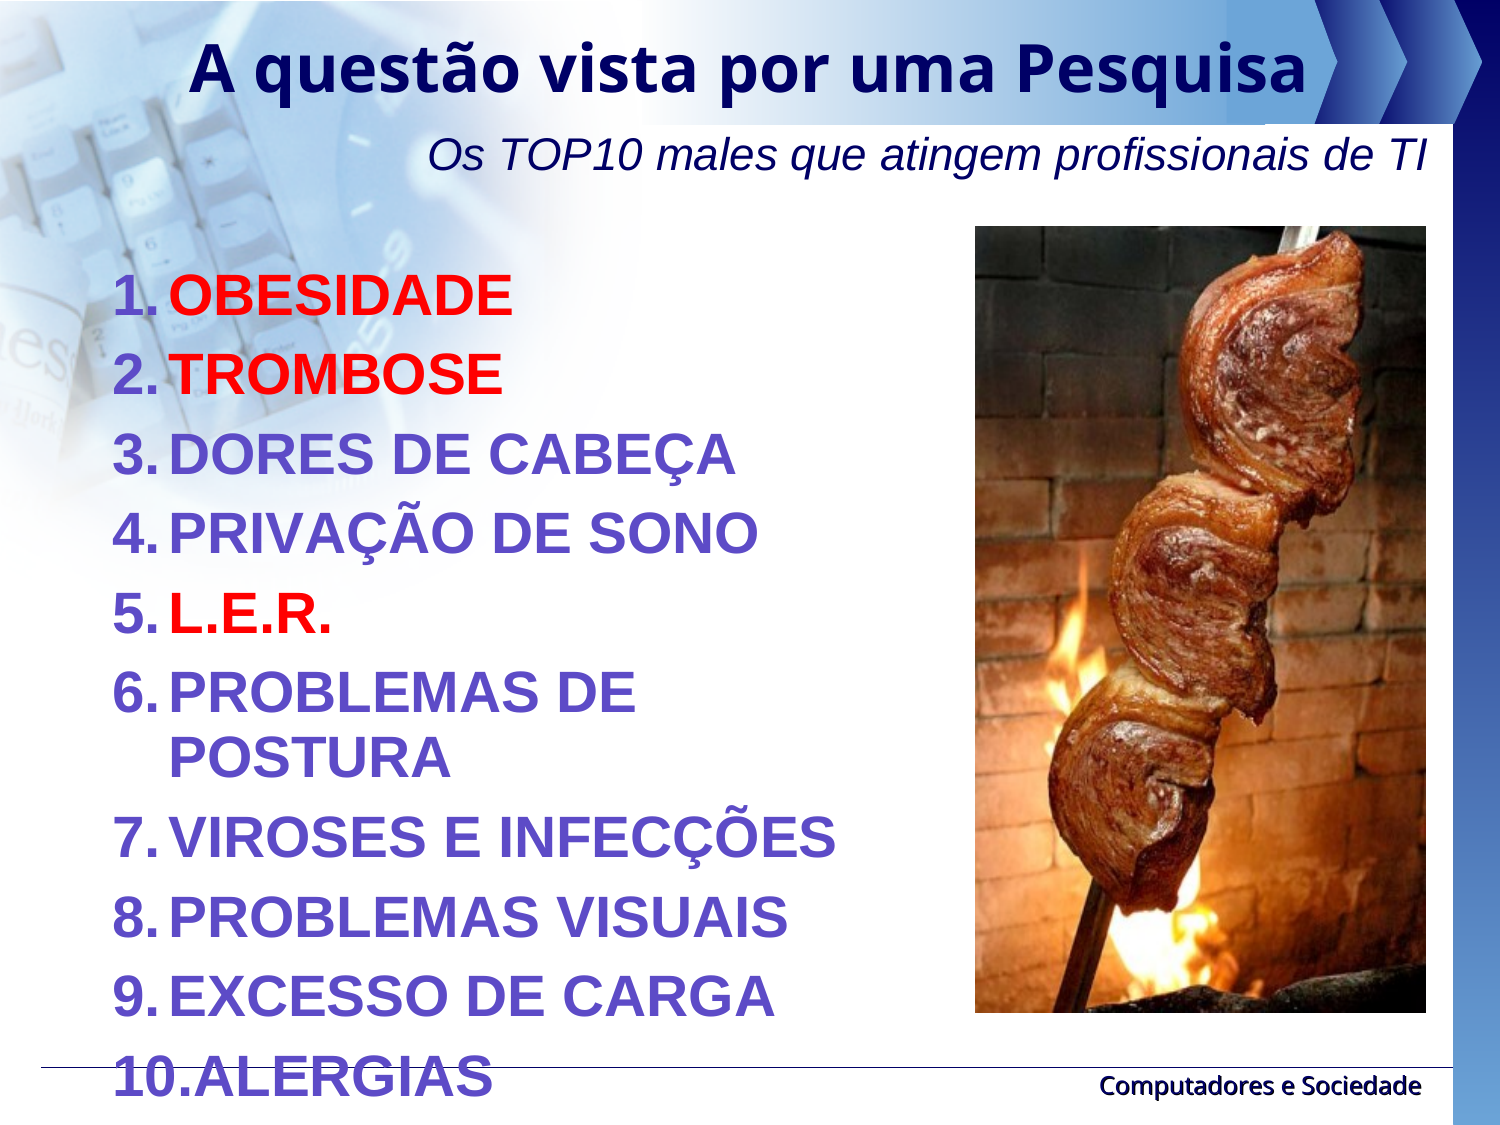

# A questão vista por uma Pesquisa
Os TOP10 males que atingem profissionais de TI
OBESIDADE
TROMBOSE
DORES DE CABEÇA
PRIVAÇÃO DE SONO
L.E.R.
PROBLEMAS DE POSTURA
VIROSES E INFECÇÕES
PROBLEMAS VISUAIS
EXCESSO DE CARGA
ALERGIAS